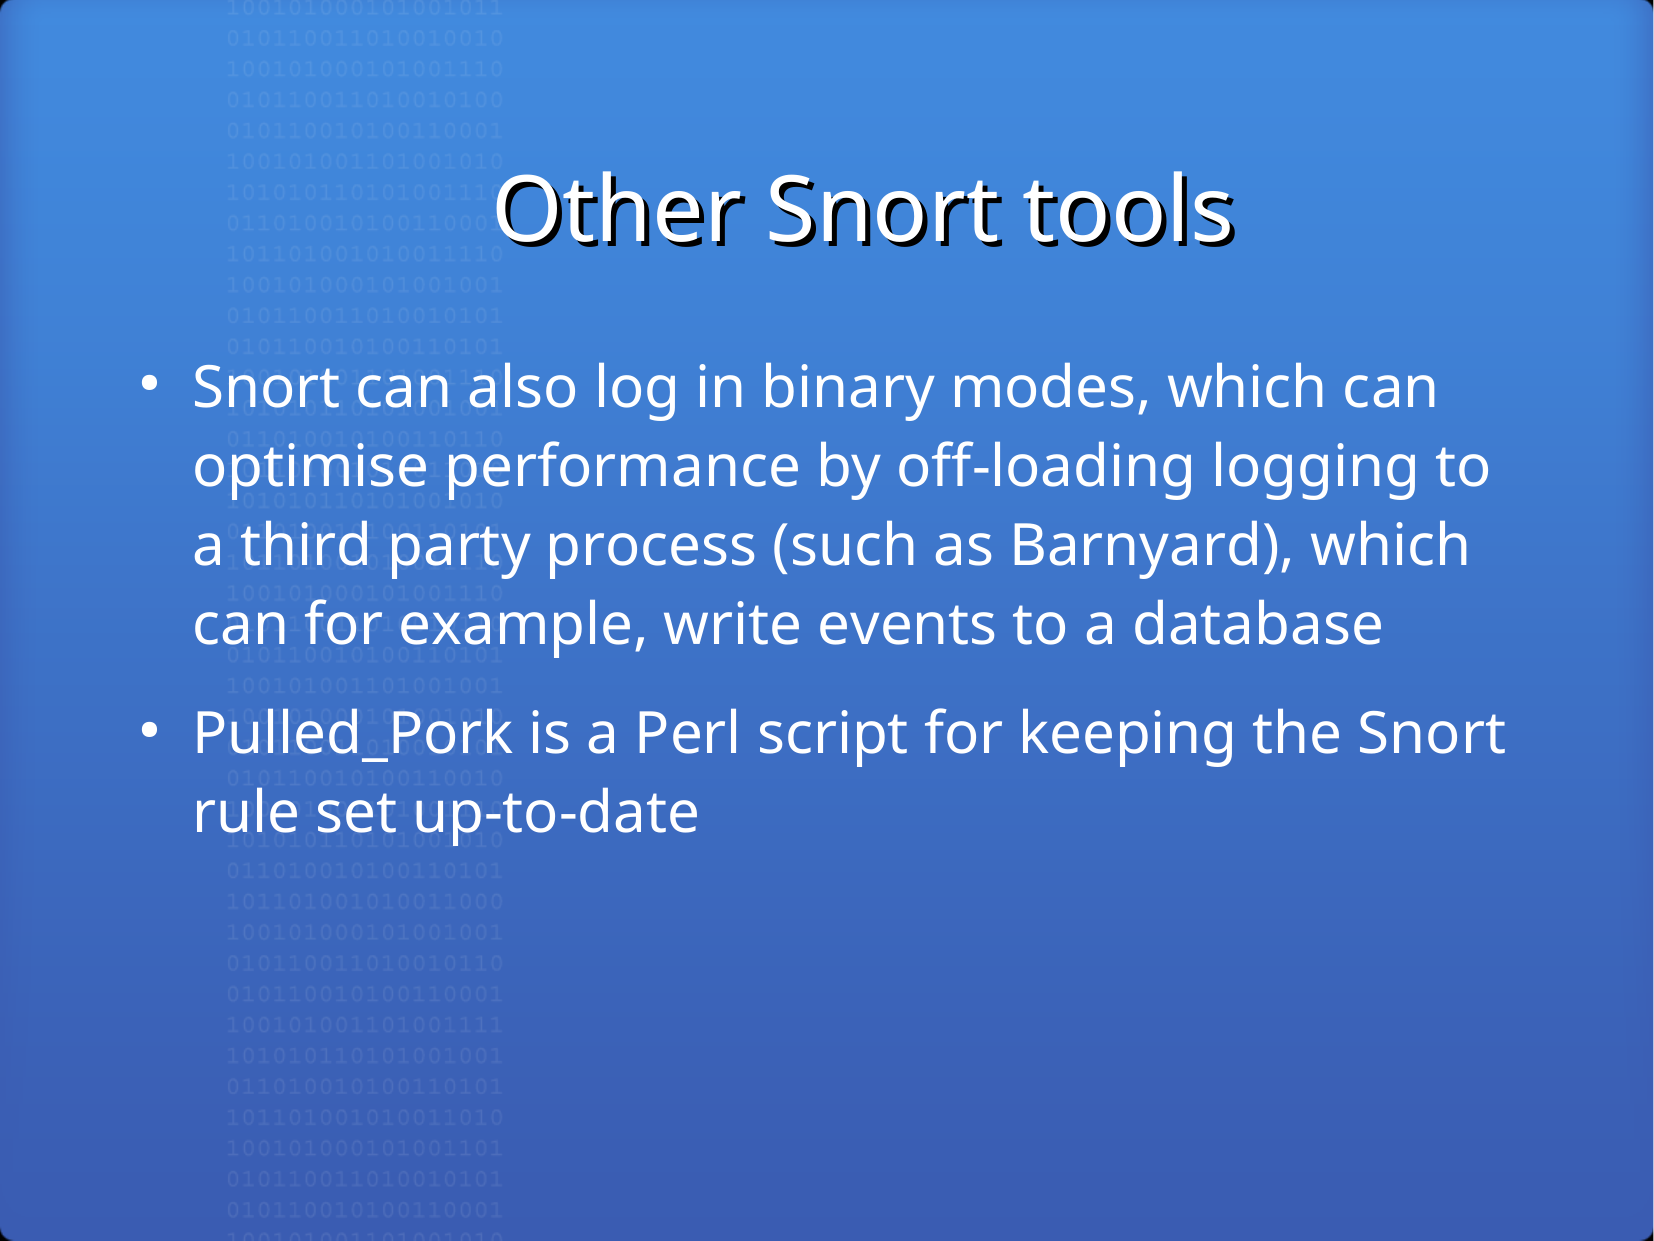

# Other Snort tools
Snort can also log in binary modes, which can optimise performance by off-loading logging to a third party process (such as Barnyard), which can for example, write events to a database
Pulled_Pork is a Perl script for keeping the Snort rule set up-to-date